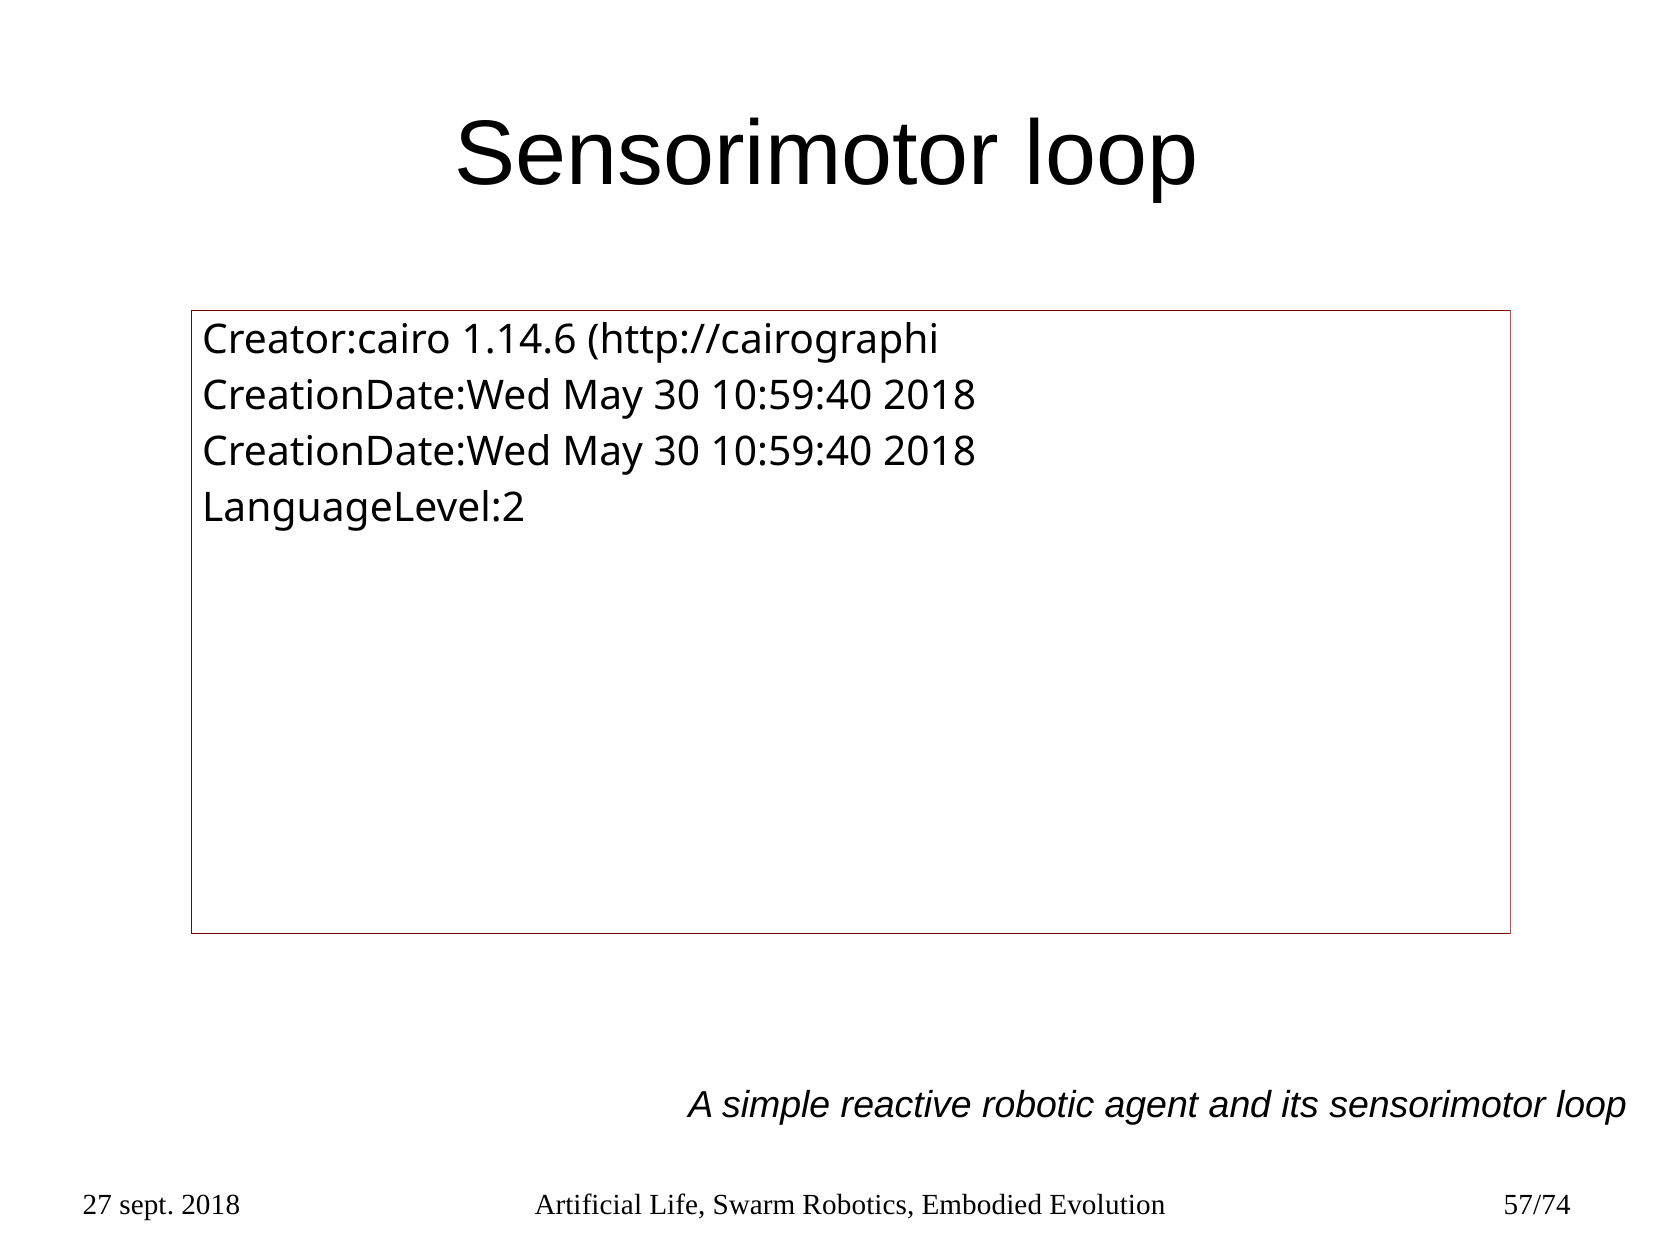

# Sensorimotor loop
A simple reactive robotic agent and its sensorimotor loop
27 sept. 2018
Artificial Life, Swarm Robotics, Embodied Evolution
57